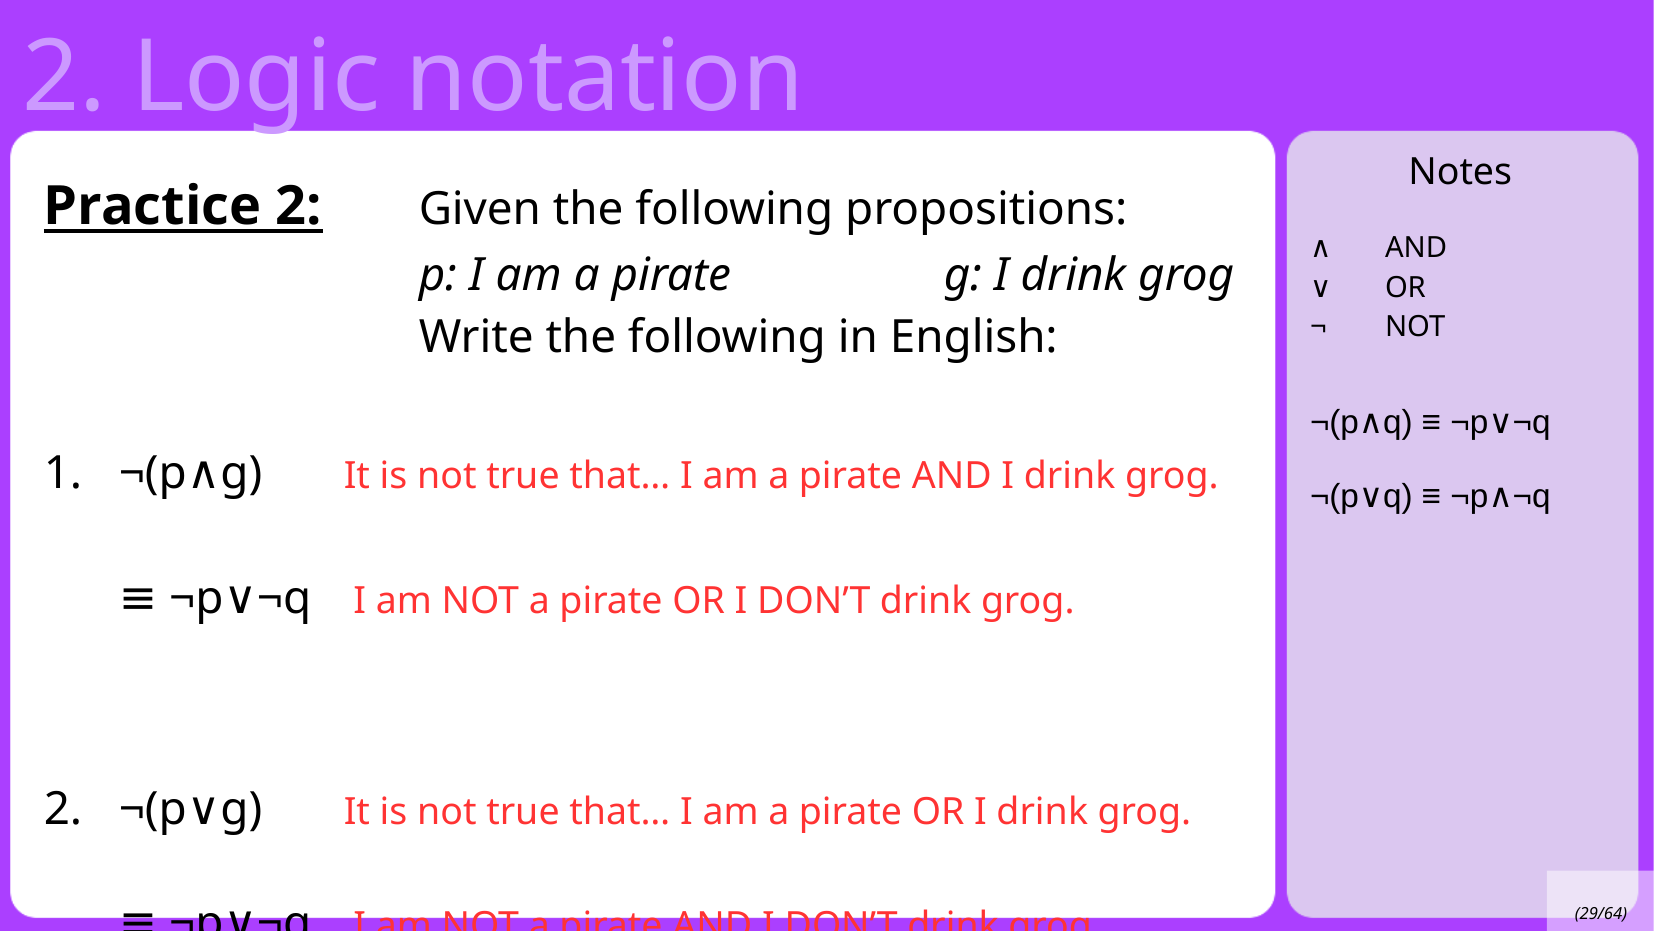

# 2. Logic notation
Notes
Practice 2:		Given the following propositions:
					p: I am a pirate			g: I drink grog
					Write the following in English:
1.	¬(p∧g)		It is not true that… I am a pirate AND I drink grog.
	≡ ¬p∨¬q	 I am NOT a pirate OR I DON’T drink grog.
2.	¬(p∨g)		It is not true that… I am a pirate OR I drink grog.
	≡ ¬p∨¬q	 I am NOT a pirate AND I DON’T drink grog.
∧	AND
∨	OR
¬	NOT
¬(p∧q) ≡ ¬p∨¬q
¬(p∨q) ≡ ¬p∧¬q